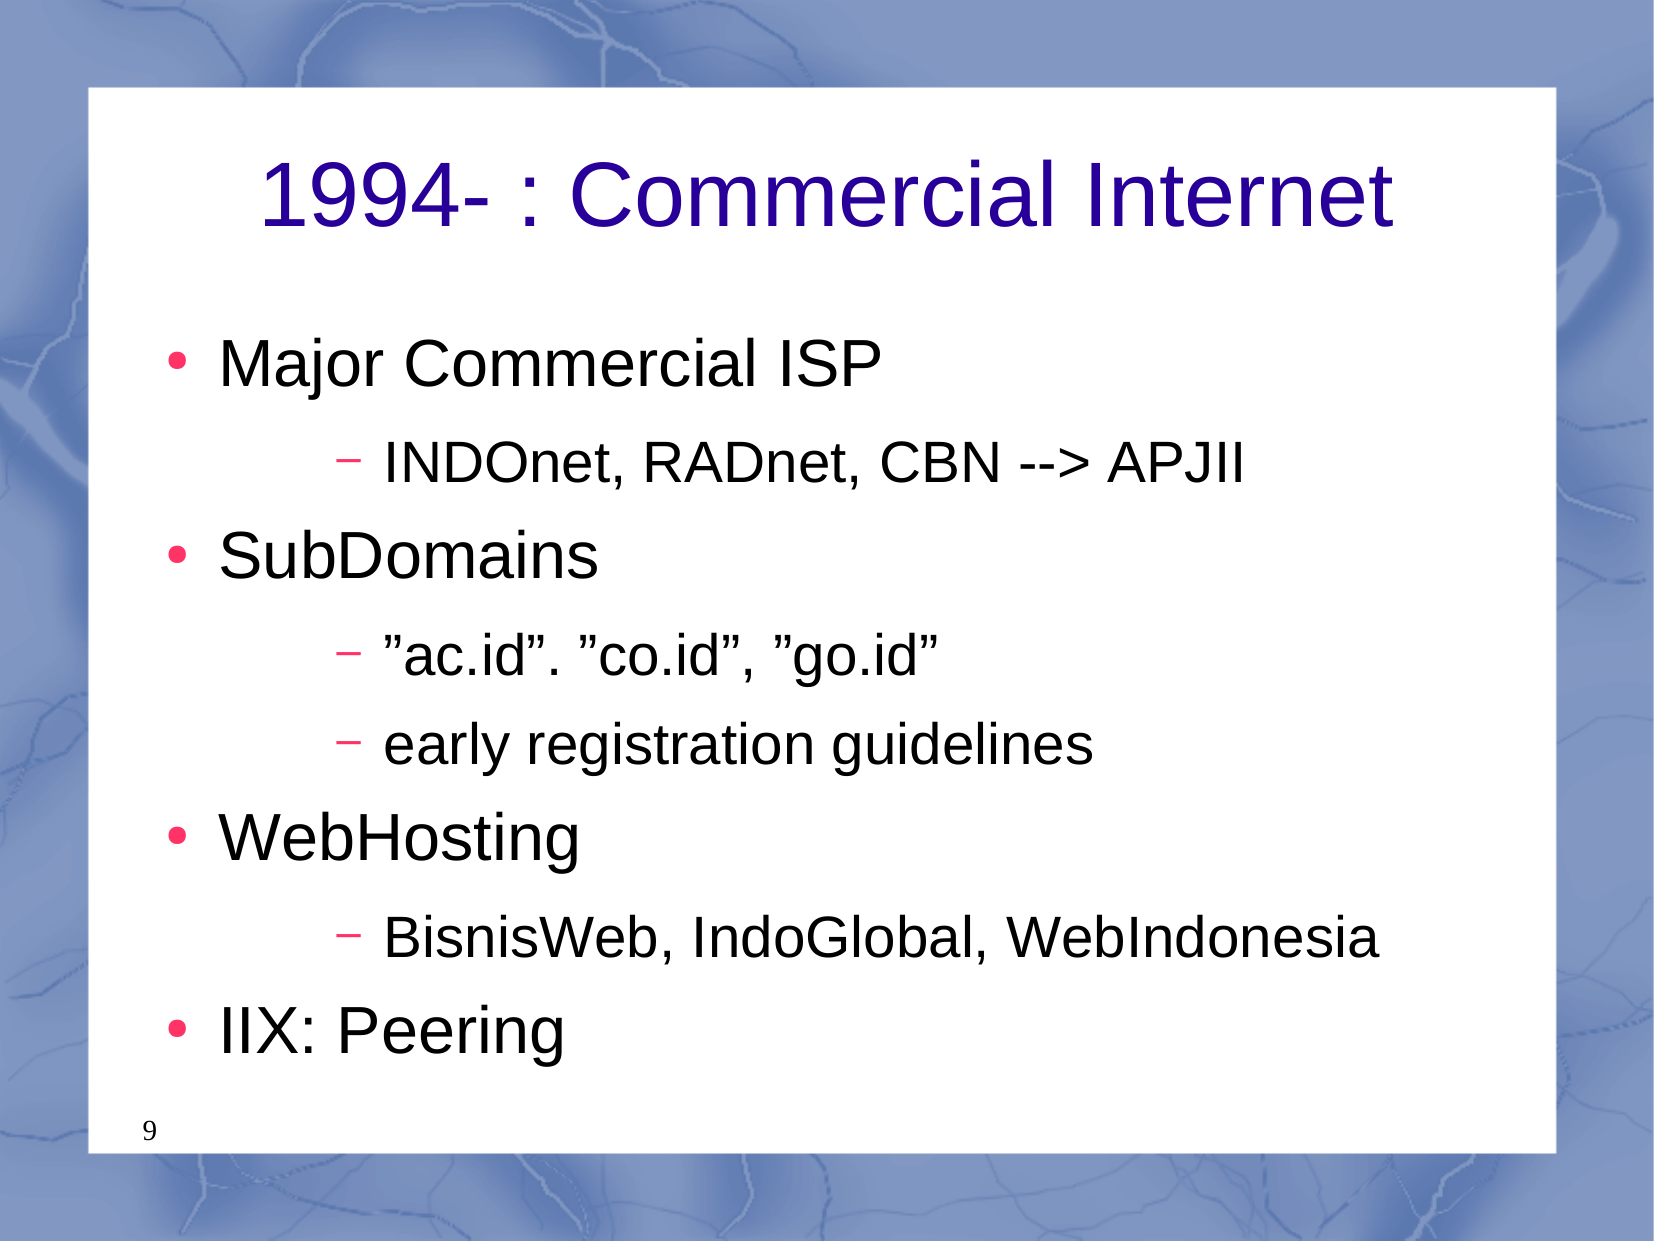

# 1994- : Commercial Internet
Major Commercial ISP
INDOnet, RADnet, CBN --> APJII
SubDomains
”ac.id”. ”co.id”, ”go.id”
early registration guidelines
WebHosting
BisnisWeb, IndoGlobal, WebIndonesia
IIX: Peering
9